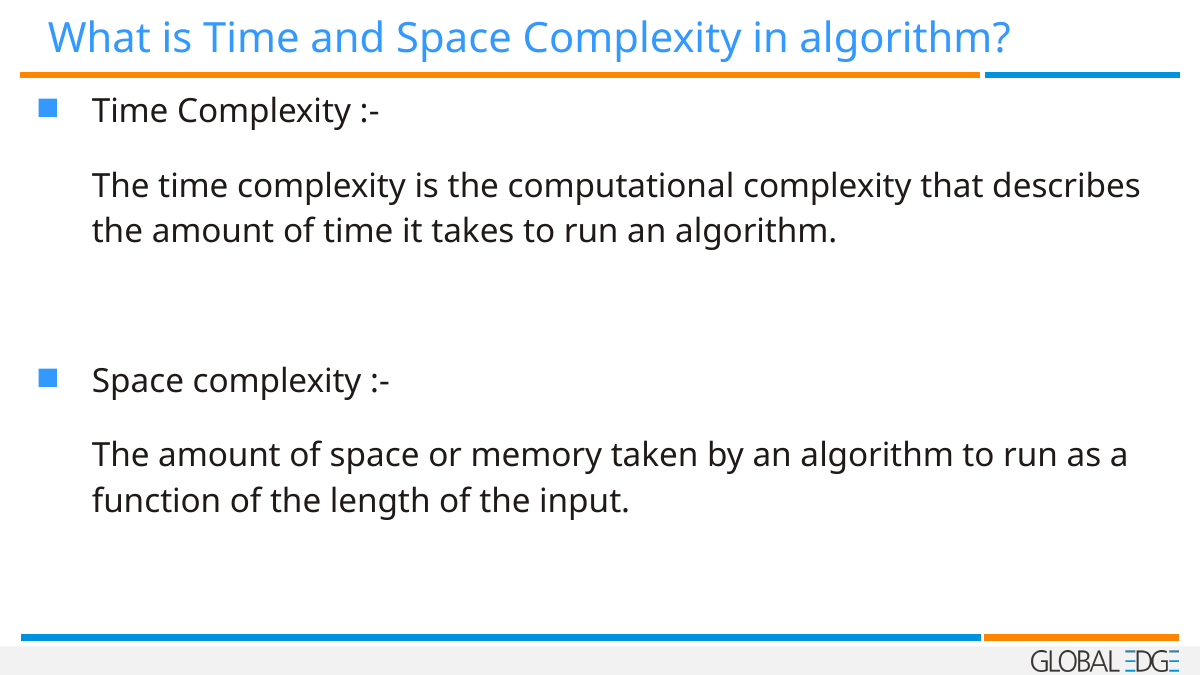

# What is Time and Space Complexity in algorithm?
Time Complexity :-
The time complexity is the computational complexity that describes the amount of time it takes to run an algorithm.
Space complexity :-
The amount of space or memory taken by an algorithm to run as a function of the length of the input.